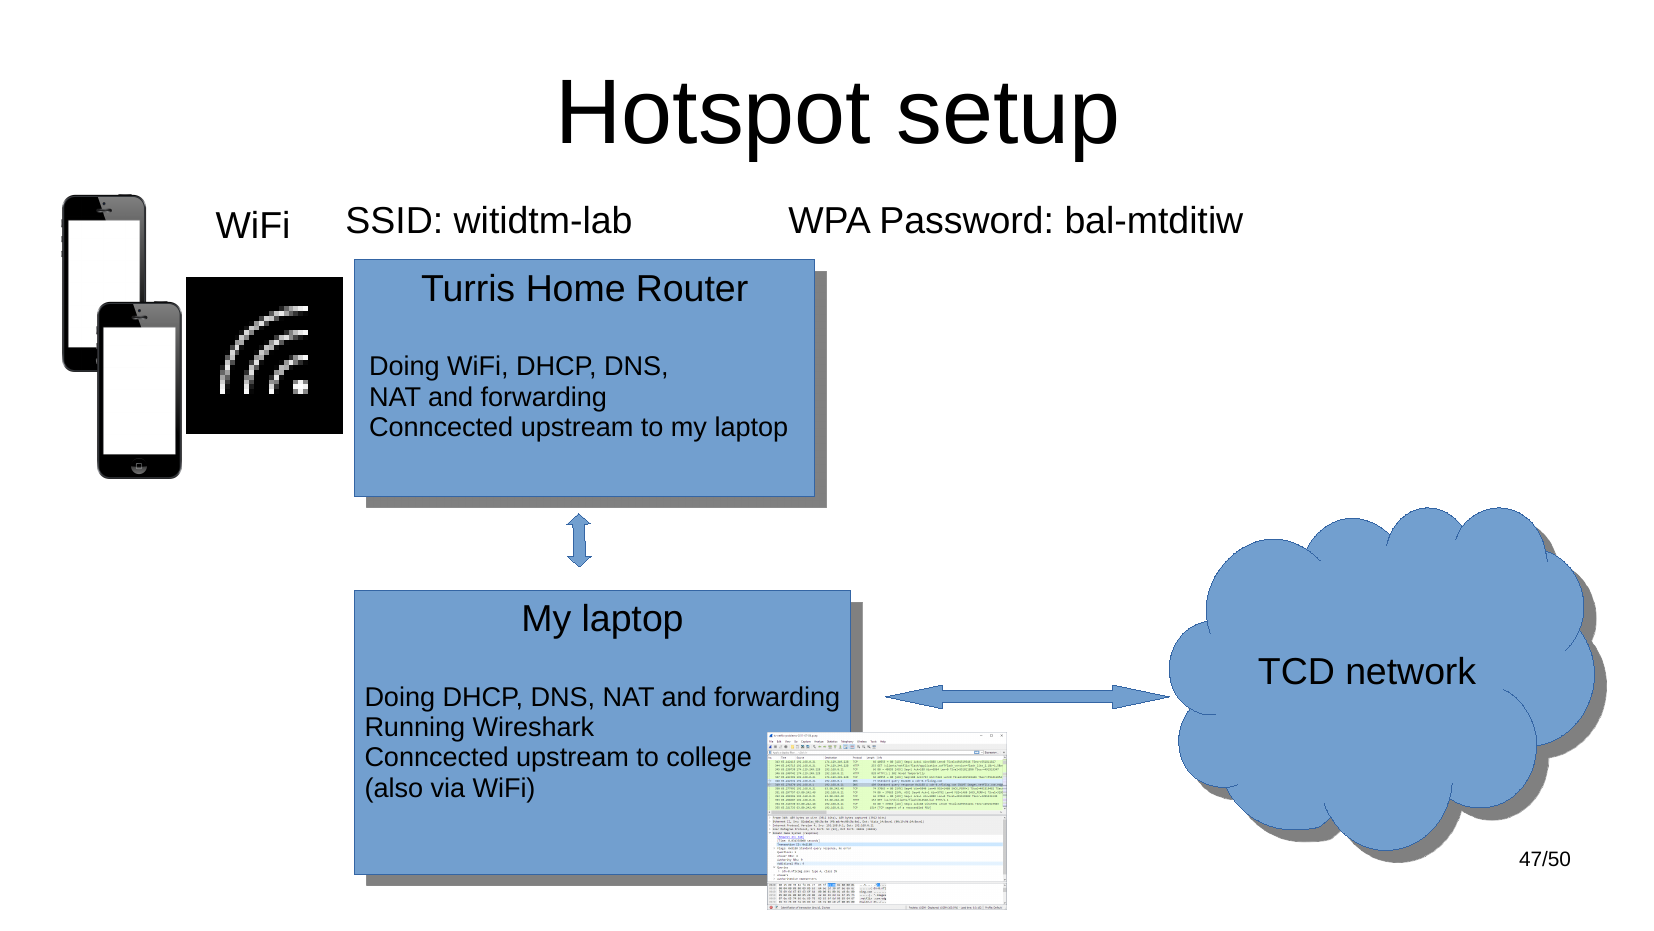

# Hotspot setup
SSID: witidtm-lab			WPA Password: bal-mtditiw
WiFi
Turris Home Router
Doing WiFi, DHCP, DNS,
NAT and forwarding
Conncected upstream to my laptop
TCD network
My laptop
Doing DHCP, DNS, NAT and forwarding
Running Wireshark
Conncected upstream to college
(also via WiFi)
47